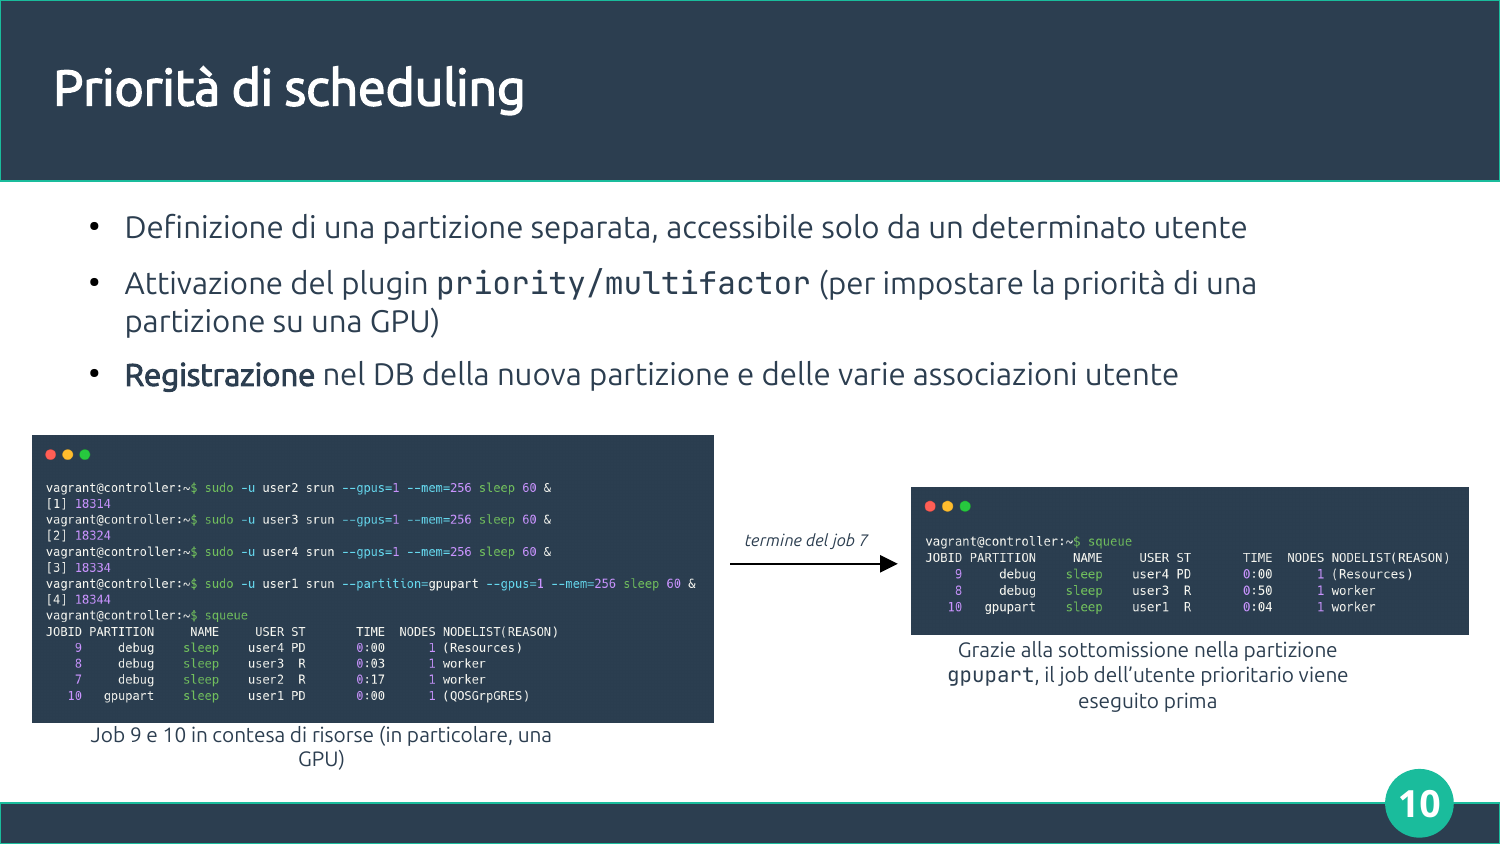

# Priorità di scheduling
Definizione di una partizione separata, accessibile solo da un determinato utente
Attivazione del plugin priority/multifactor (per impostare la priorità di una partizione su una GPU)
Registrazione nel DB della nuova partizione e delle varie associazioni utente
termine del job 7
Grazie alla sottomissione nella partizione gpupart, il job dell’utente prioritario viene eseguito prima
Job 9 e 10 in contesa di risorse (in particolare, una GPU)
10